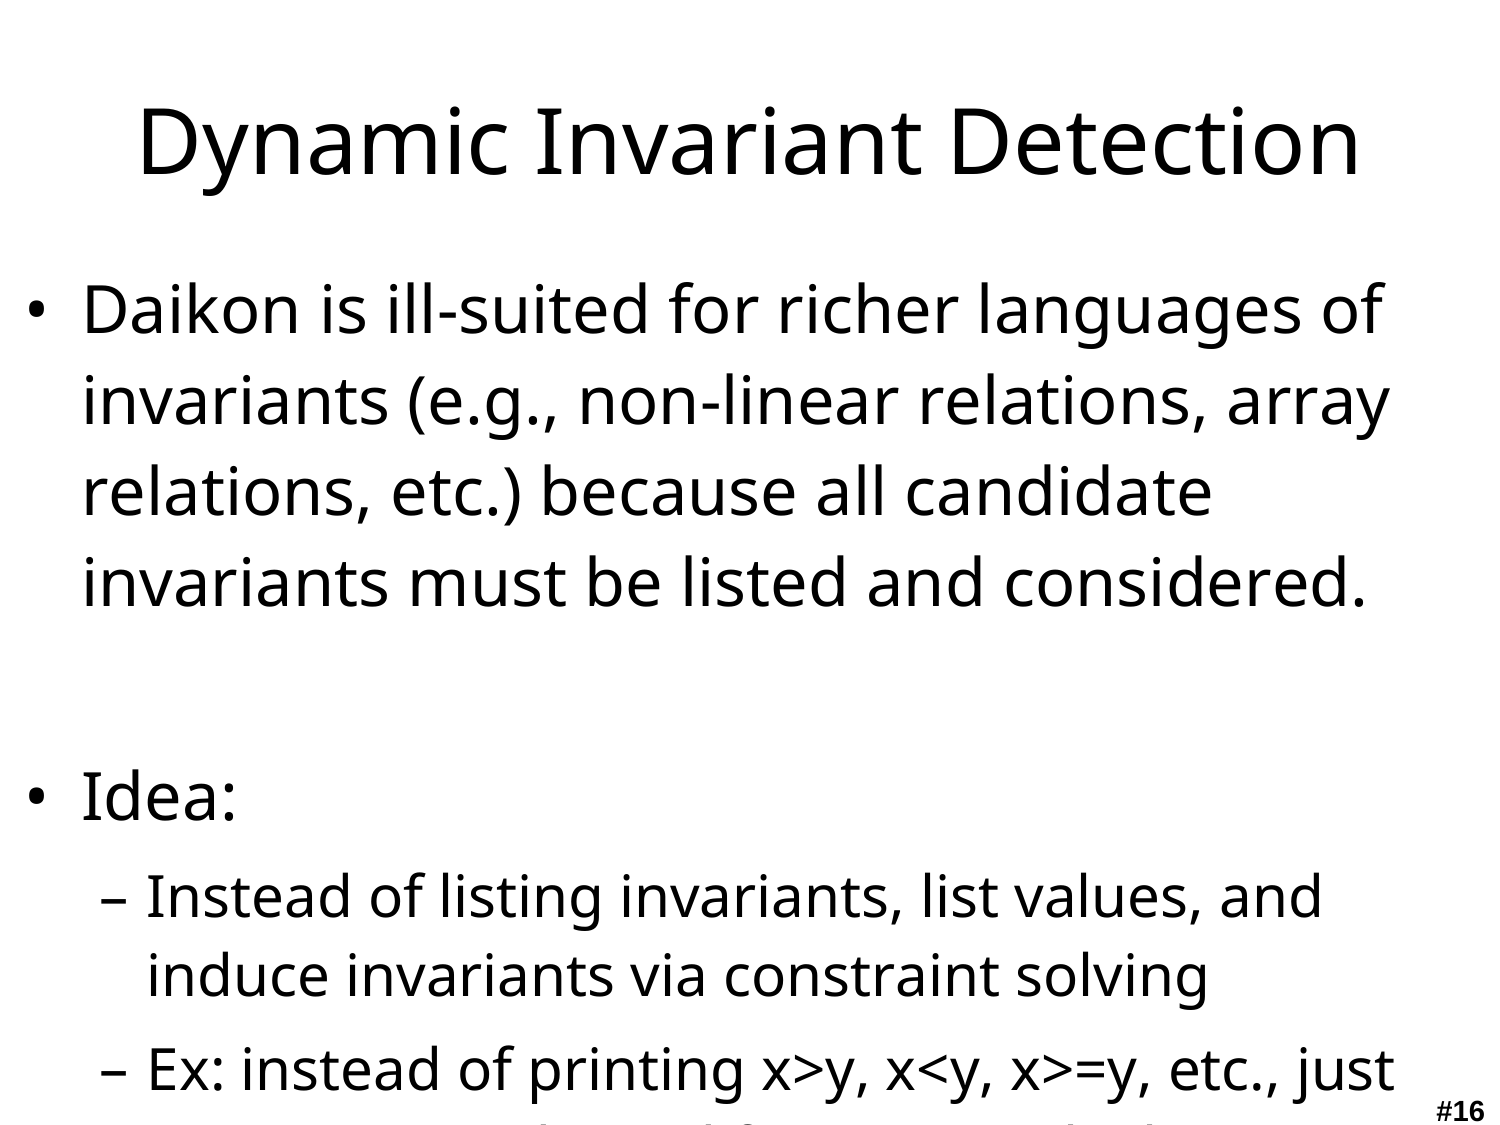

# Dynamic Invariant Detection
Daikon is ill-suited for richer languages of invariants (e.g., non-linear relations, array relations, etc.) because all candidate invariants must be listed and considered.
Idea:
Instead of listing invariants, list values, and induce invariants via constraint solving
Ex: instead of printing x>y, x<y, x>=y, etc., just print out x and y and figure out which is true later
16